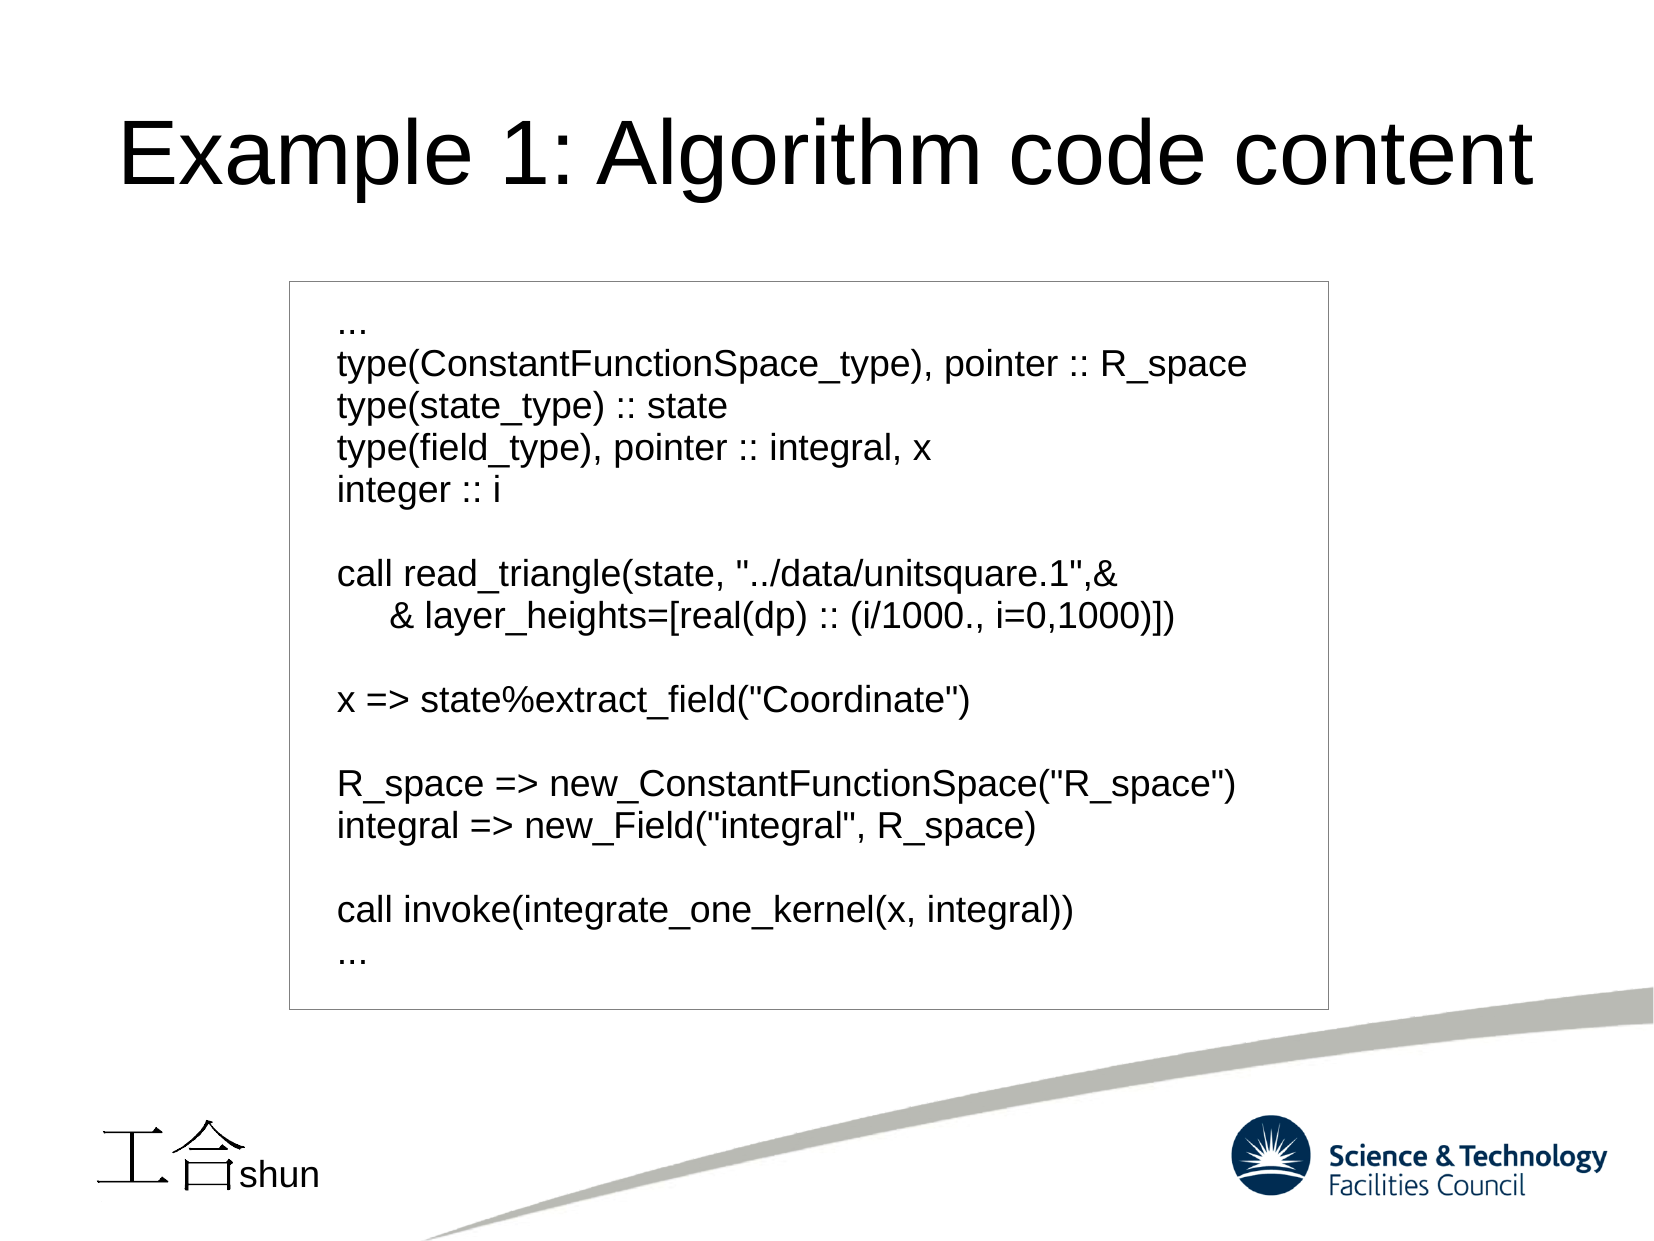

# Example 1: Algorithm code content
 ...
 type(ConstantFunctionSpace_type), pointer :: R_space
 type(state_type) :: state
 type(field_type), pointer :: integral, x
 integer :: i
 call read_triangle(state, "../data/unitsquare.1",&
 & layer_heights=[real(dp) :: (i/1000., i=0,1000)])
 x => state%extract_field("Coordinate")
 R_space => new_ConstantFunctionSpace("R_space")
 integral => new_Field("integral", R_space)
 call invoke(integrate_one_kernel(x, integral))
 ...